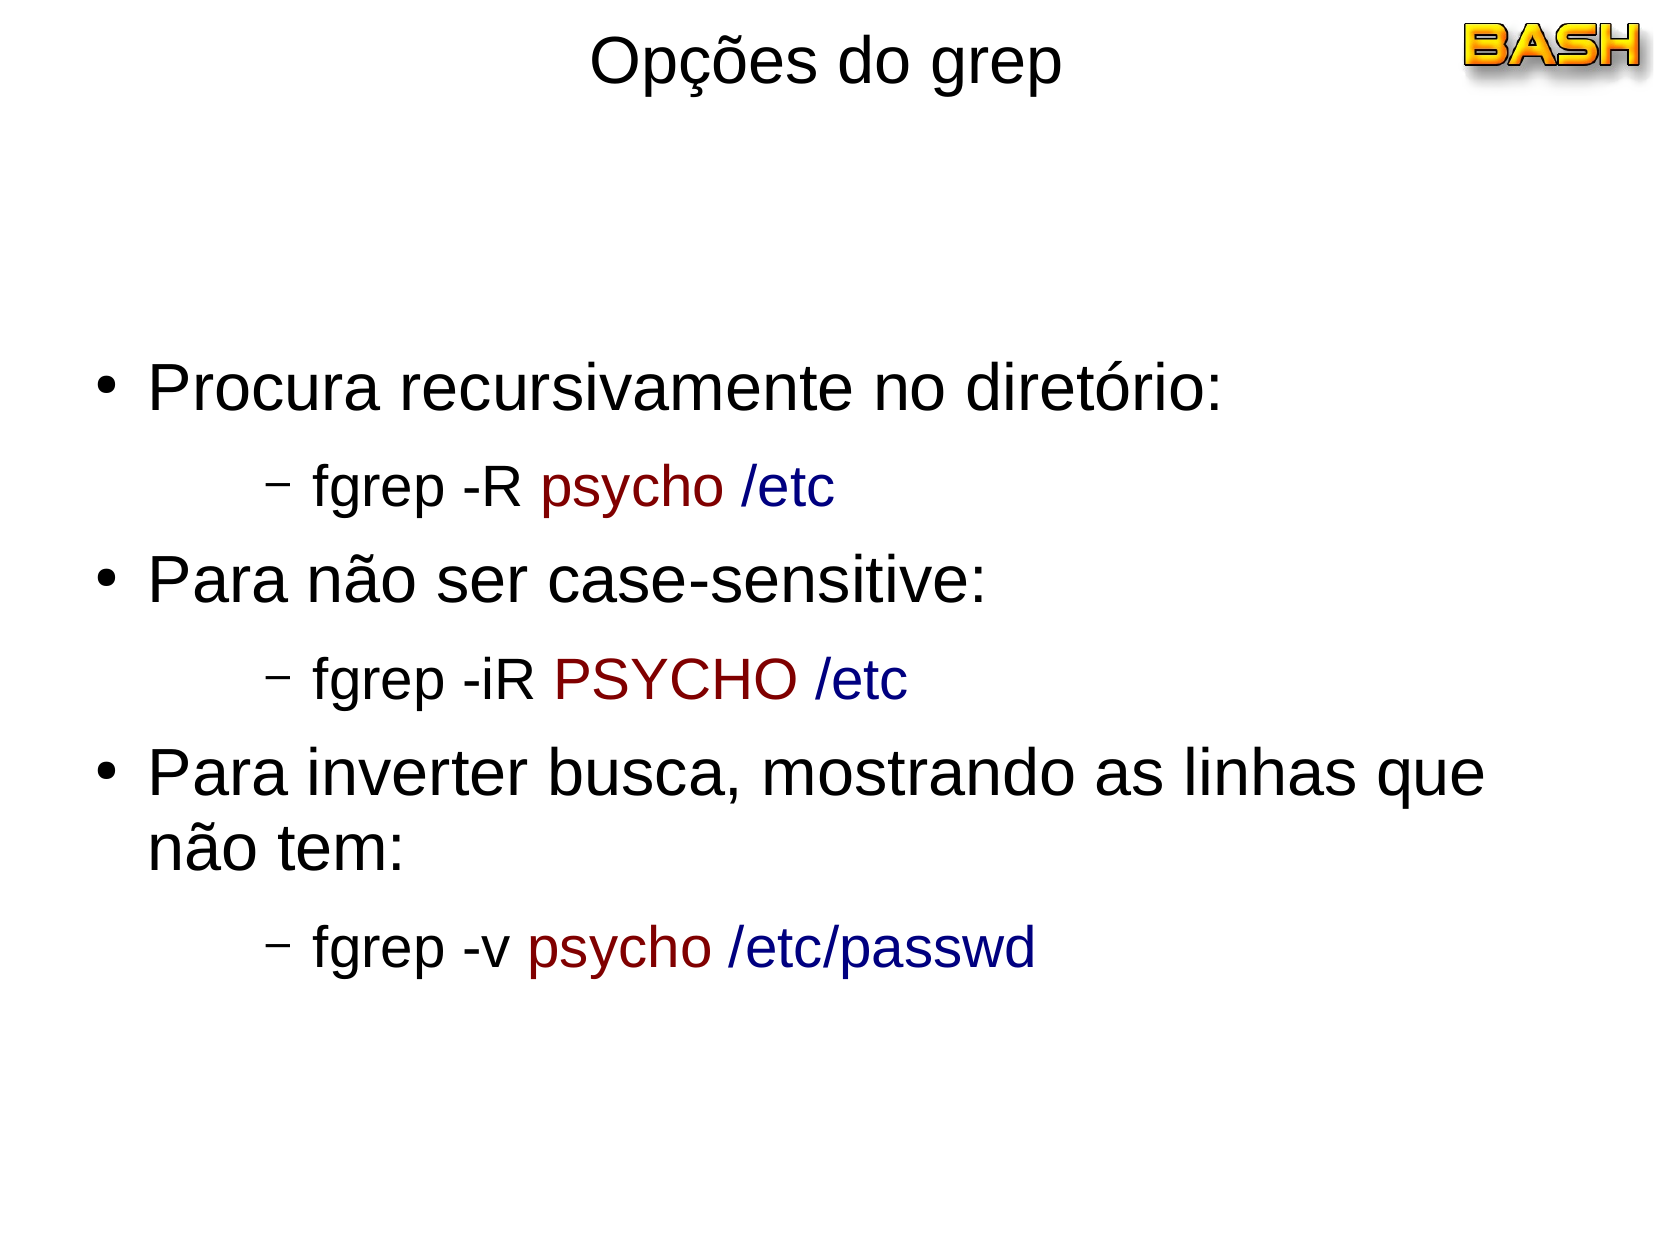

# Opções do grep
Procura recursivamente no diretório:
fgrep -R psycho /etc
Para não ser case-sensitive:
fgrep -iR PSYCHO /etc
Para inverter busca, mostrando as linhas que não tem:
fgrep -v psycho /etc/passwd
Procura recursivamente no diretório:
fgrep -R psycho /etc
Para não ser case-sensitive:
fgrep -i PSYCHO /etc
Para inverter busca, mostrando as linhas que não tem:
fgrep -v psycho /etc/passwd
Contar as ocorrencias de um padrão:
Procura recursivamente no diretório:
fgrep -R psycho /etc
Para não ser case-sensitive:
fgrep -i PSYCHO /etc
Para inverter busca, mostrando as linhas que não tem:
fgrep -v psycho /etc/passwd
Contar as ocorrencias de um padrão: